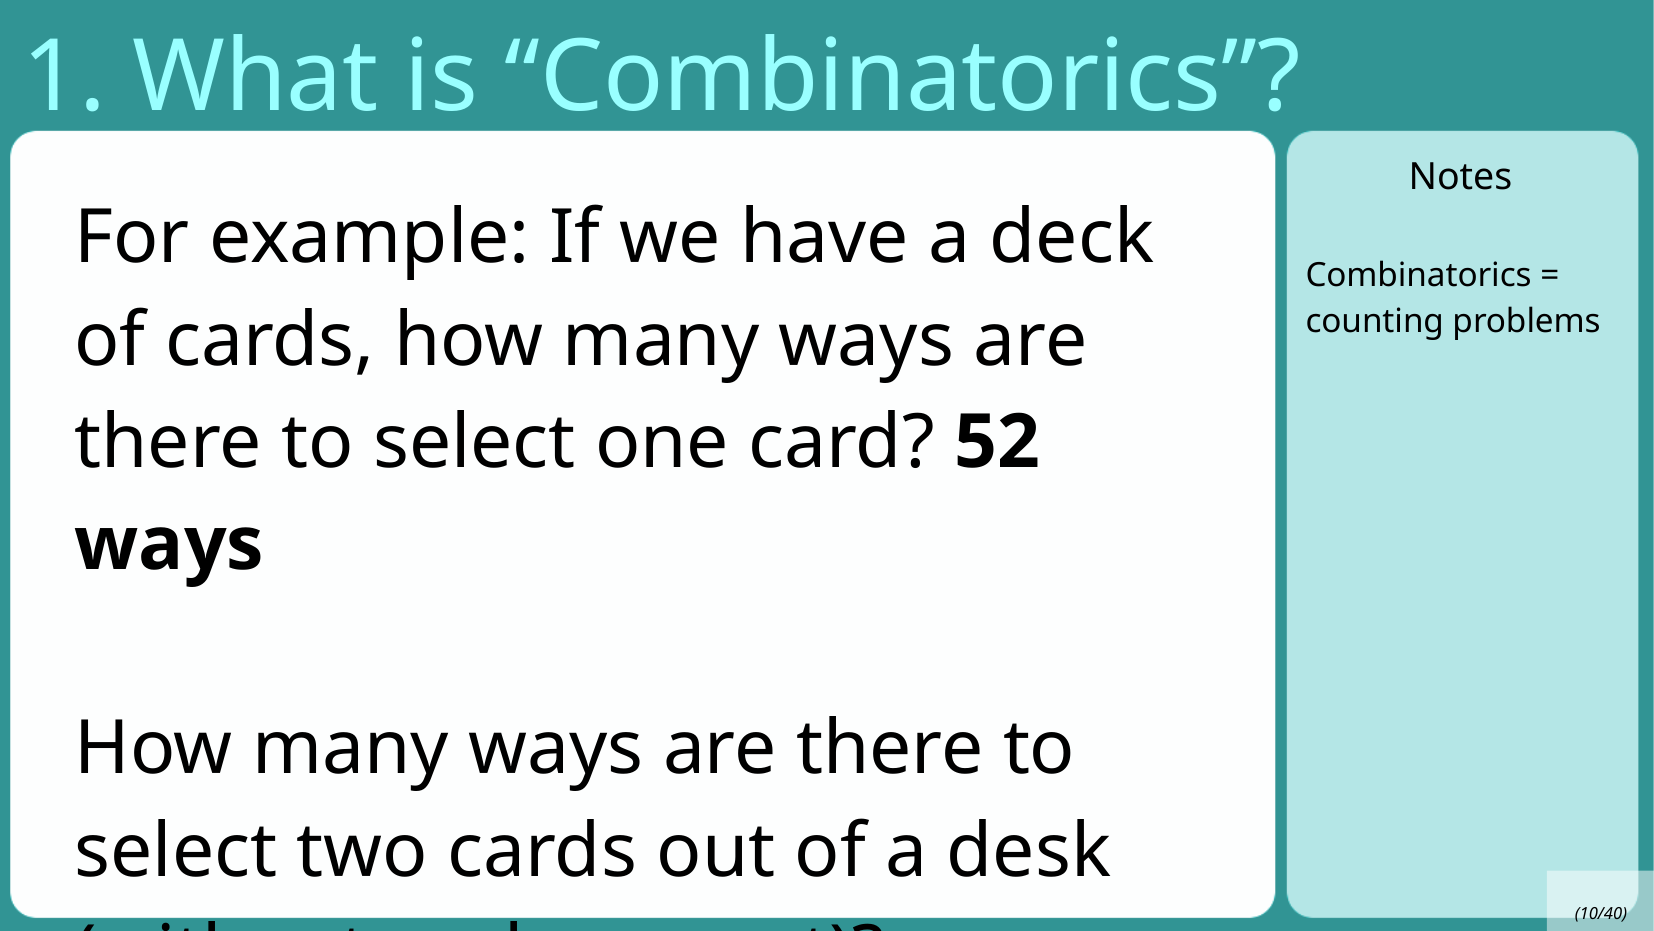

# 1. What is “Combinatorics”?
Notes
Combinatorics = counting problems
For example: If we have a deck of cards, how many ways are there to select one card? 52 ways
How many ways are there to select two cards out of a desk (without replacement)?
52 x 51 ways = 2,652